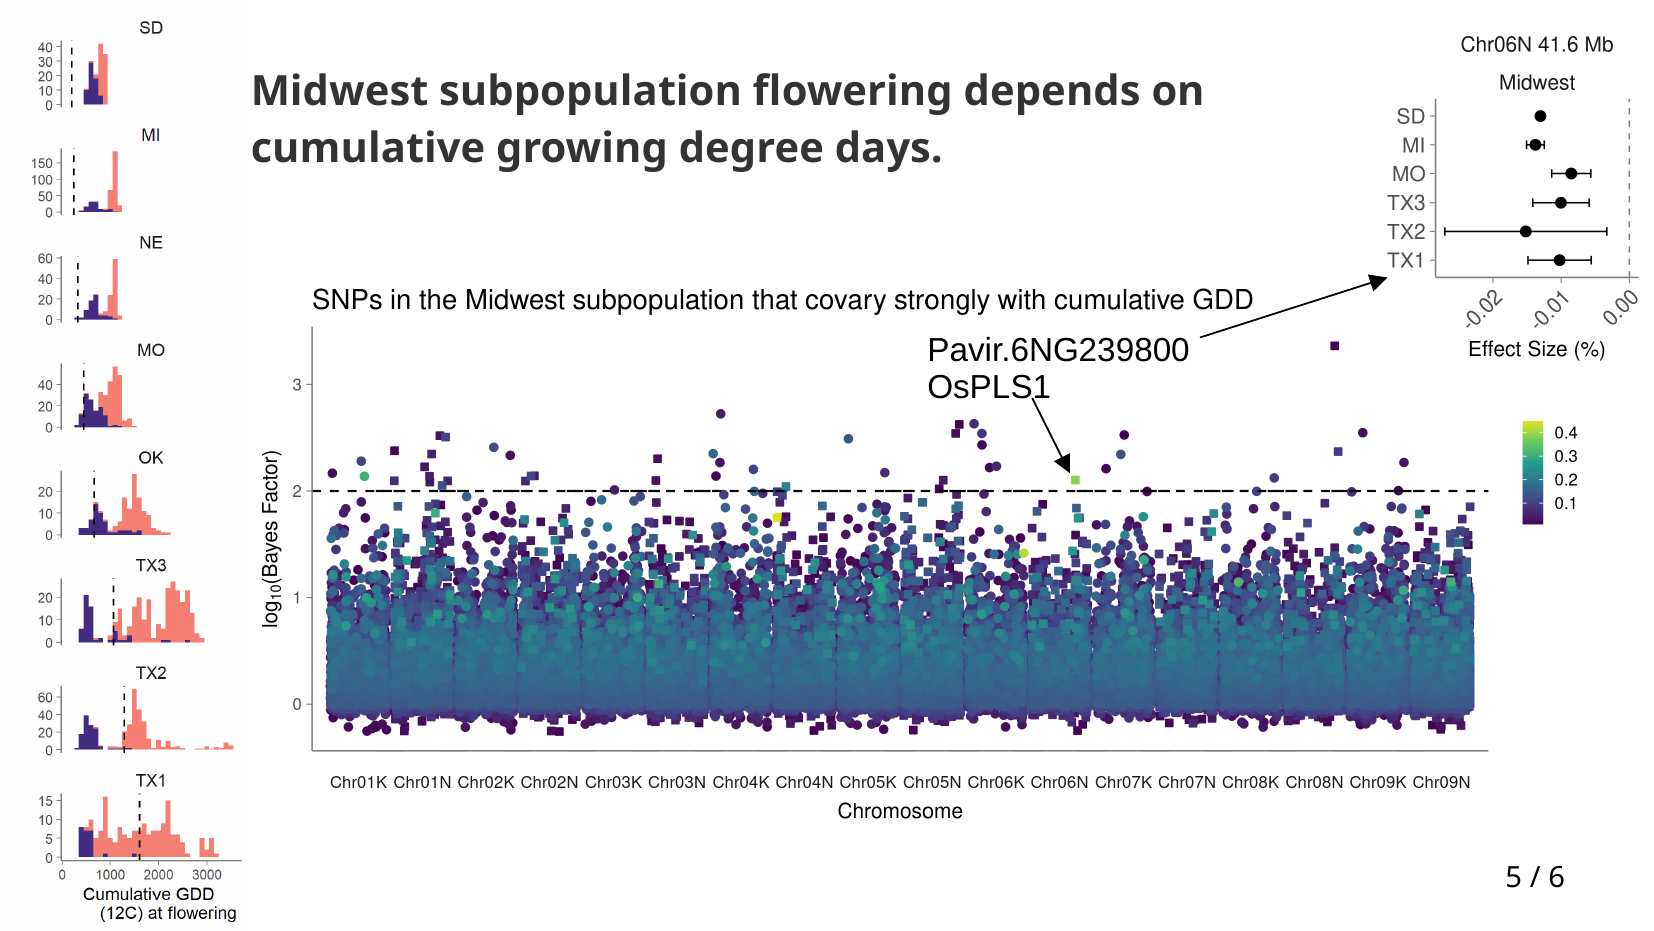

# Midwest subpopulation flowering depends on cumulative growing degree days.
Pavir.6NG239800
OsPLS1
5